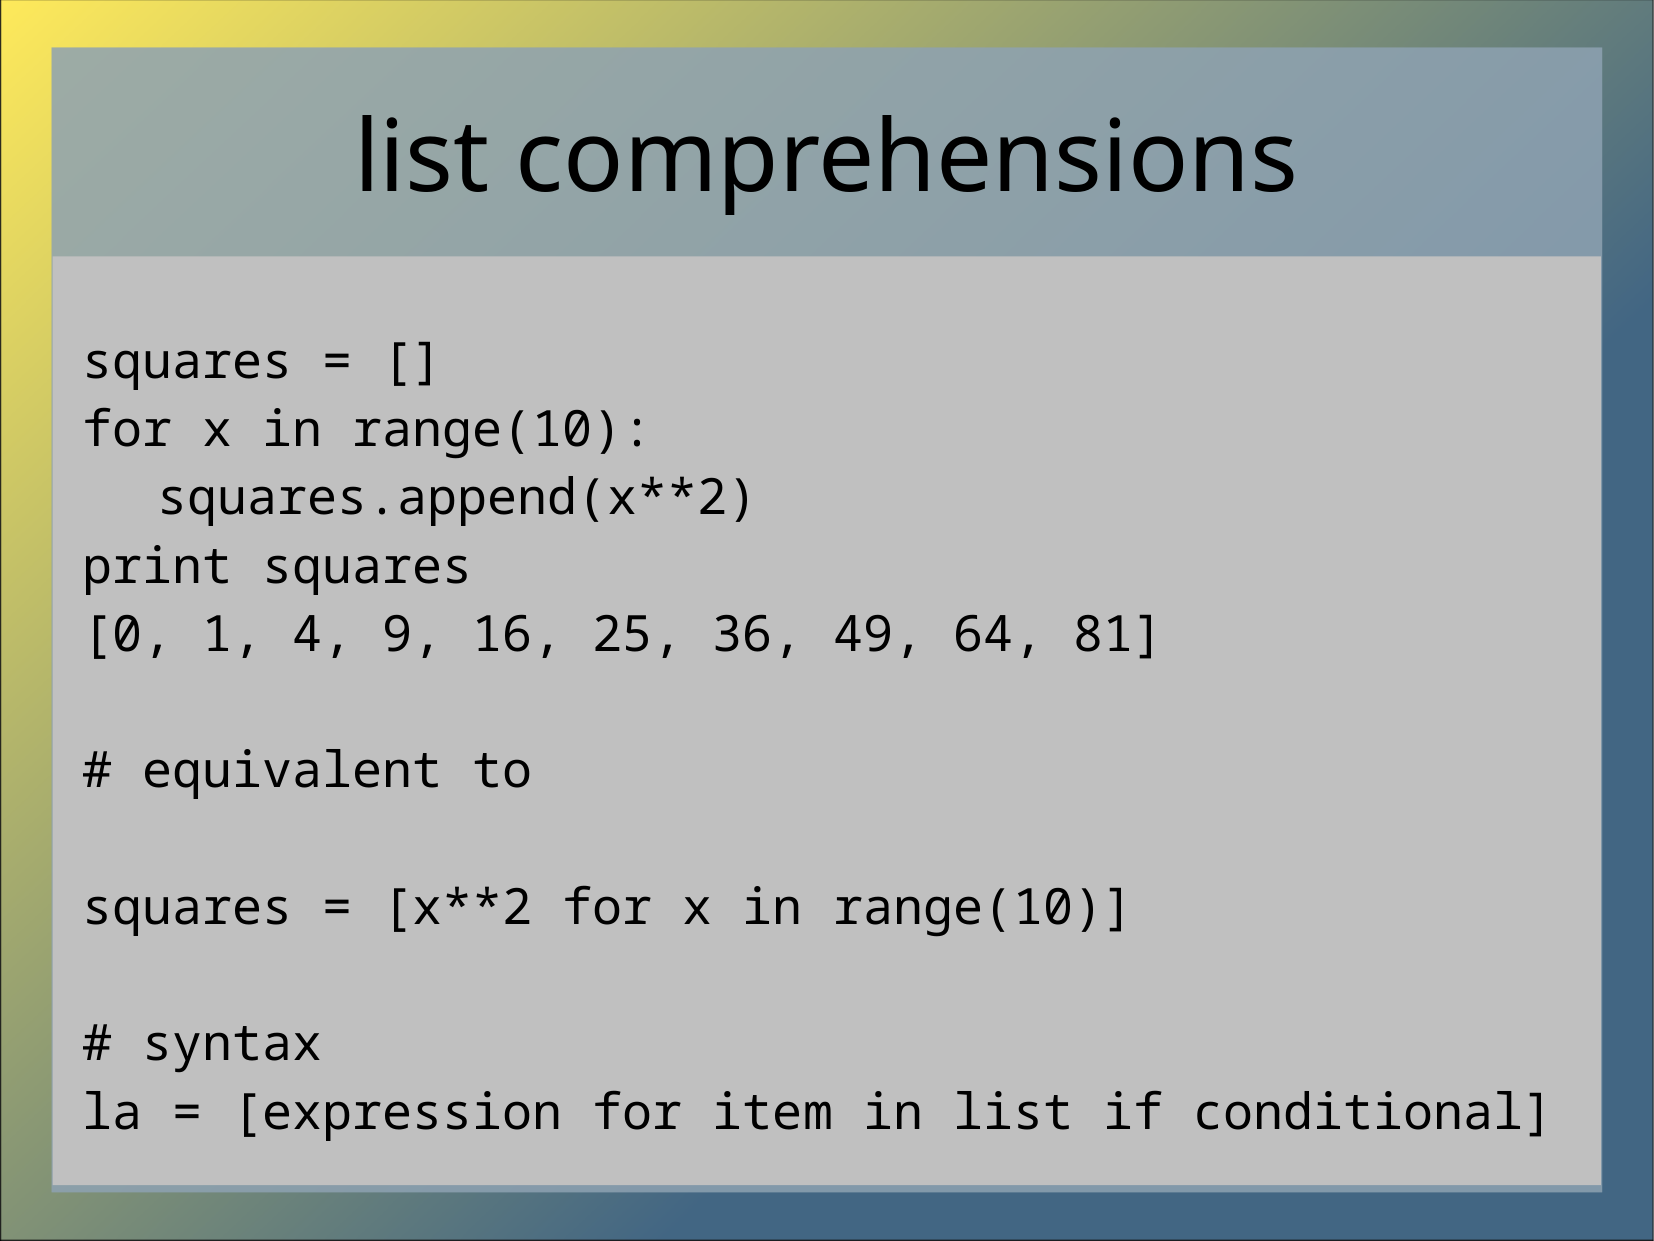

# list comprehensions
squares = []
for x in range(10):
	squares.append(x**2)
print squares
[0, 1, 4, 9, 16, 25, 36, 49, 64, 81]
# equivalent to
squares = [x**2 for x in range(10)]
# syntax
la = [expression for item in list if conditional]